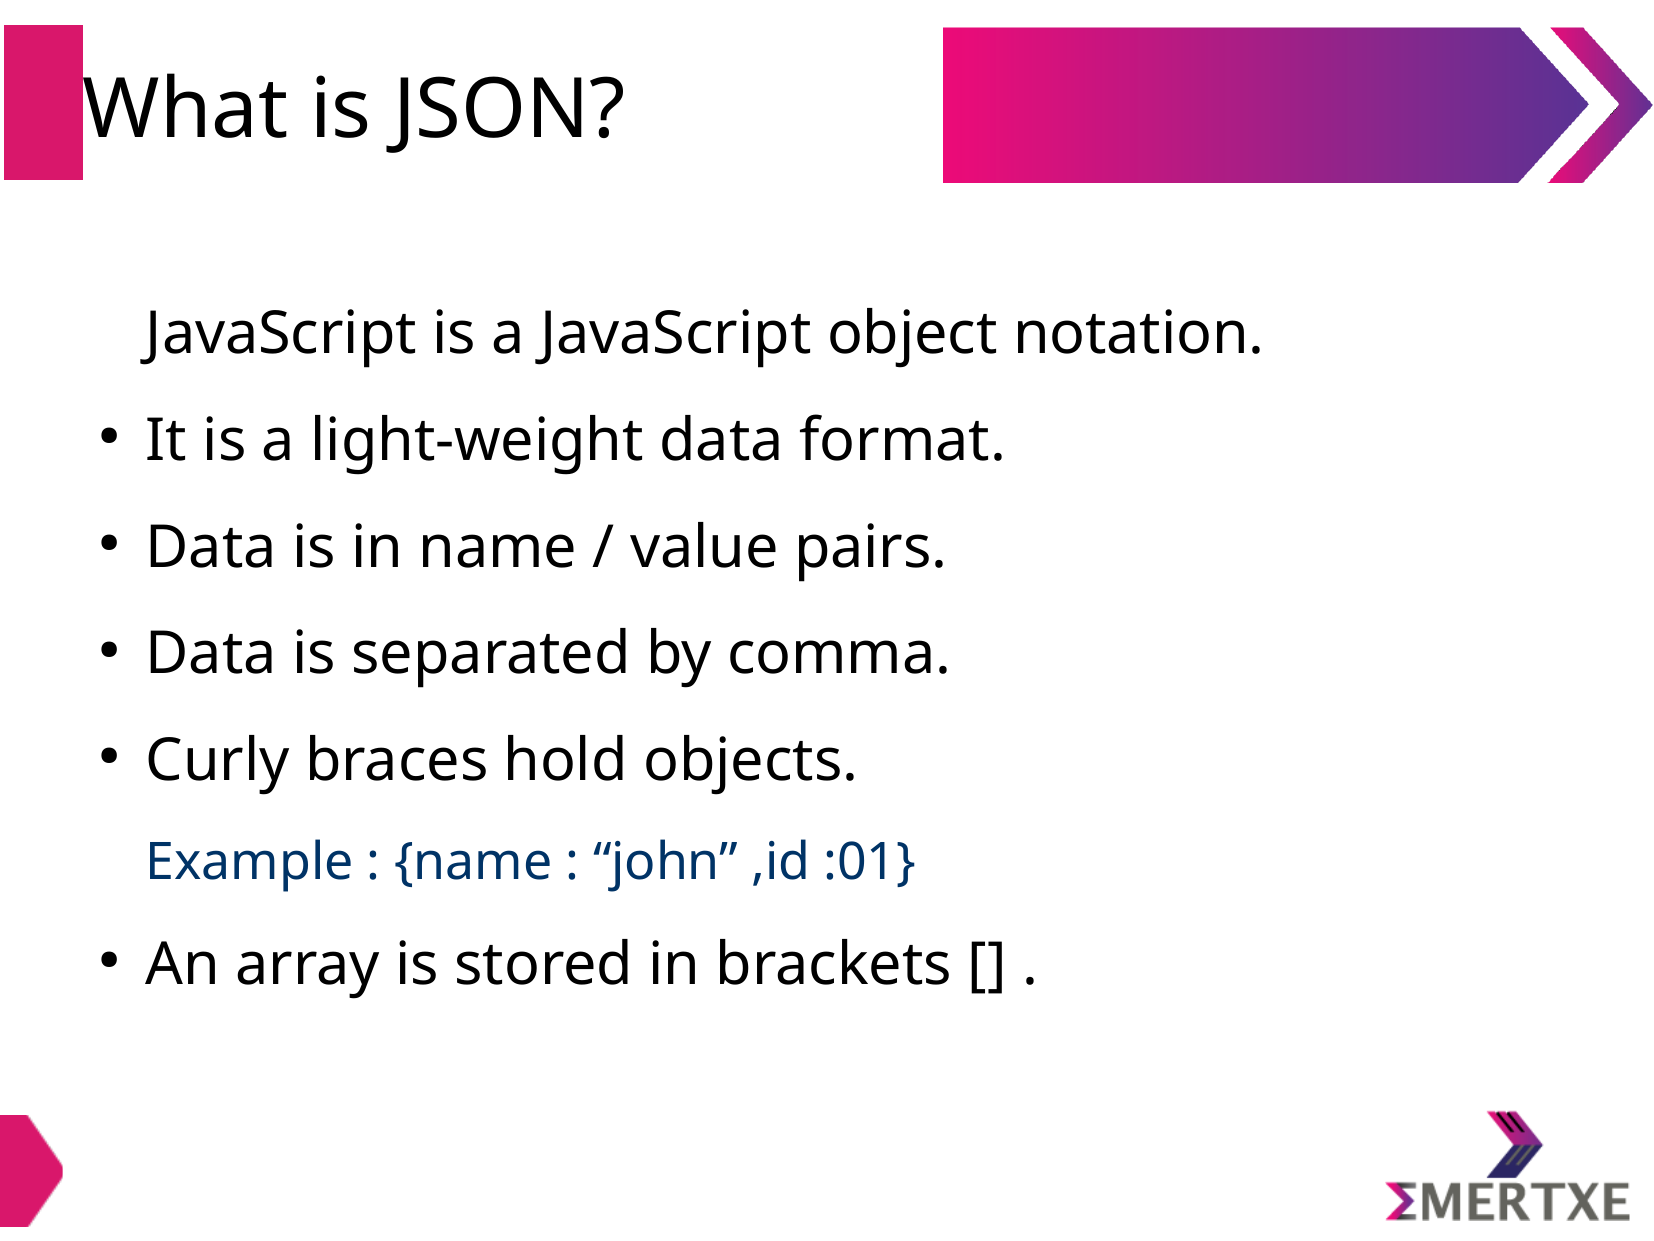

# What is JSON?
JavaScript is a JavaScript object notation.
It is a light-weight data format.
Data is in name / value pairs.
Data is separated by comma.
Curly braces hold objects.
Example : {name : “john” ,id :01}
An array is stored in brackets [] .